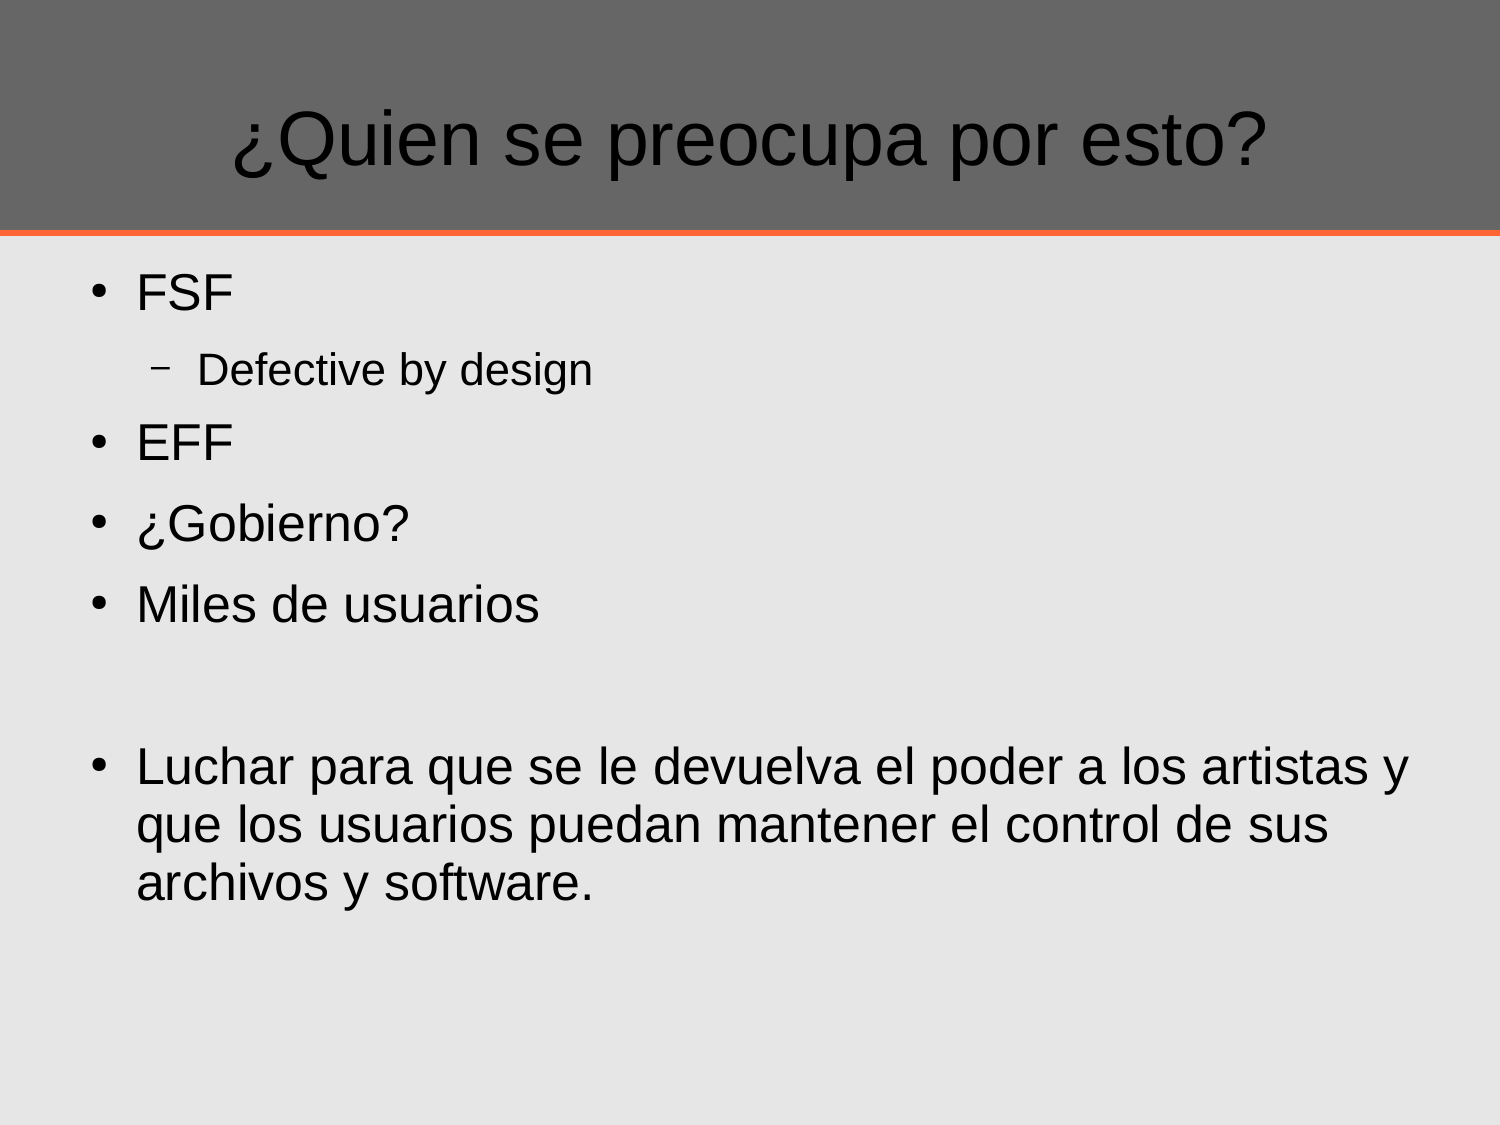

# ¿Quien se preocupa por esto?
FSF
Defective by design
EFF
¿Gobierno?
Miles de usuarios
Luchar para que se le devuelva el poder a los artistas y que los usuarios puedan mantener el control de sus archivos y software.